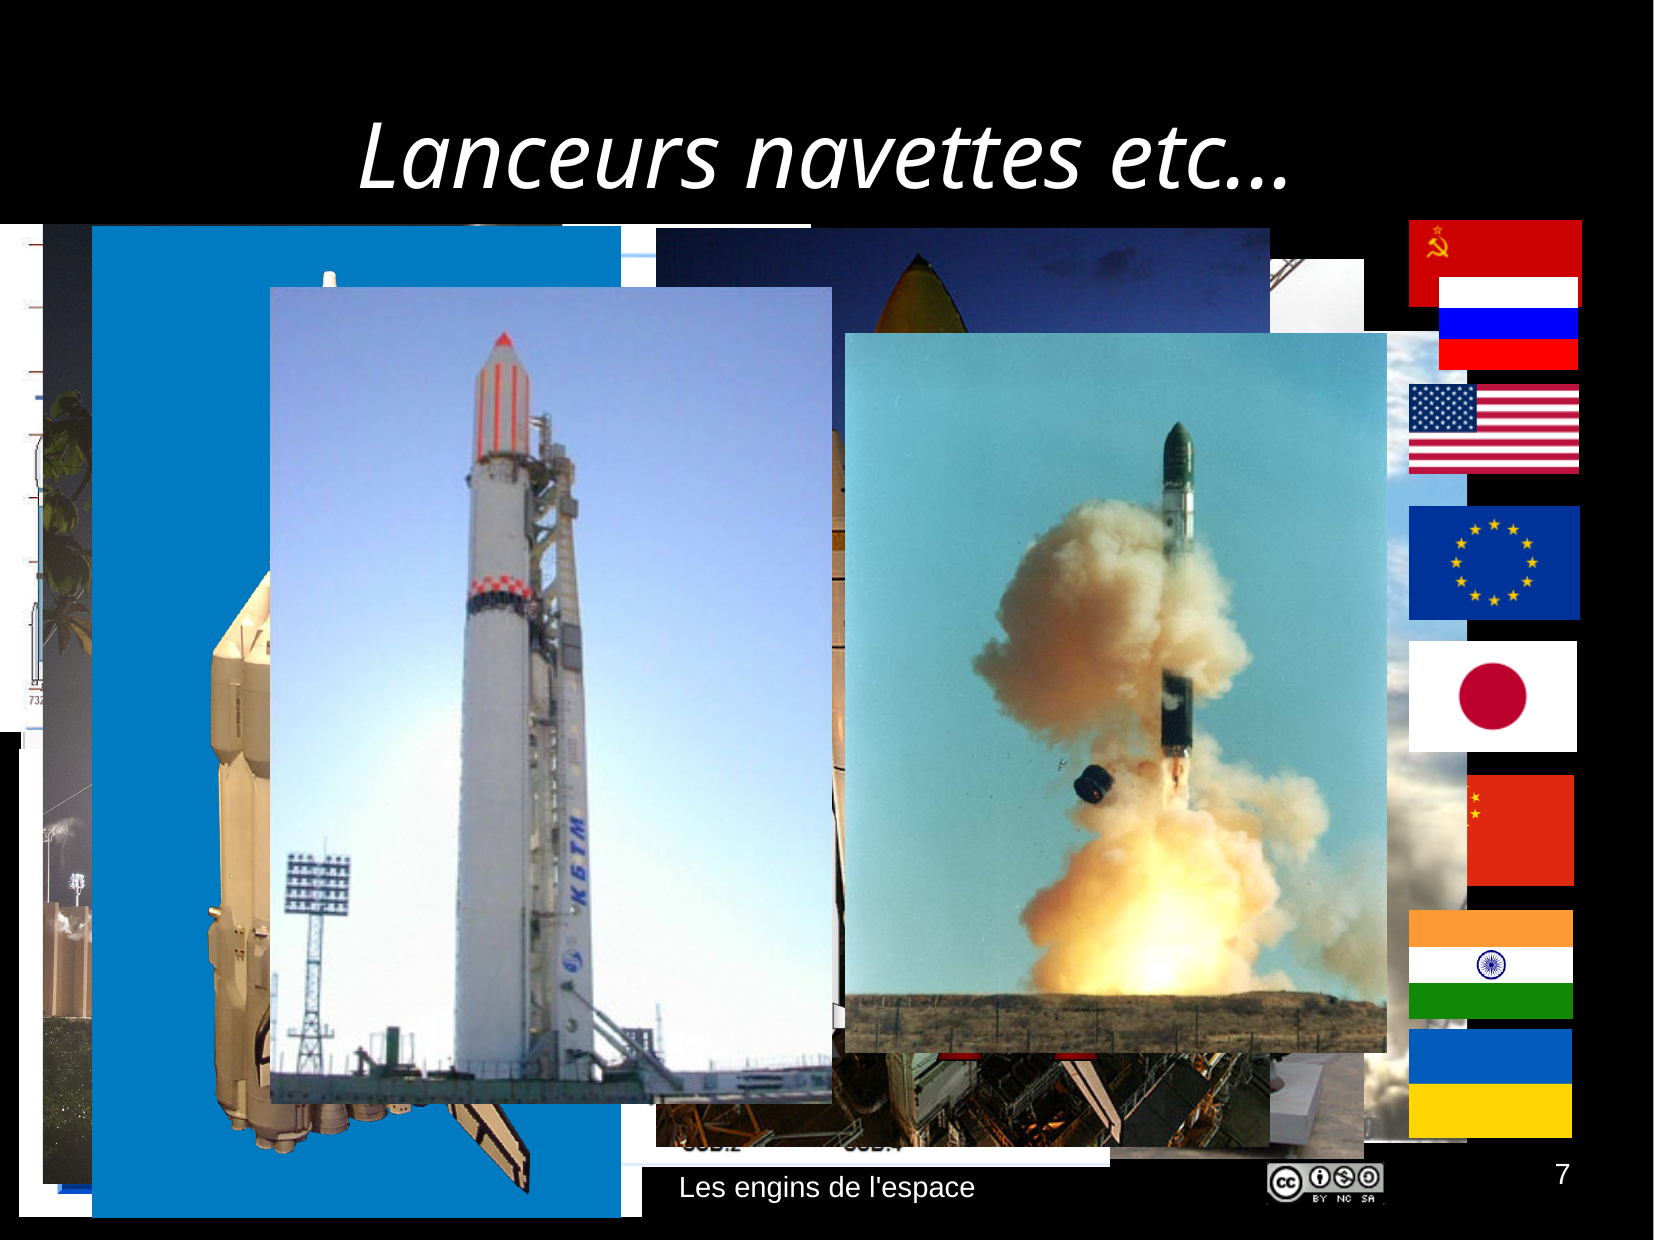

# Lanceurs navettes etc...
7
2011-10-01
Les engins de l'espace